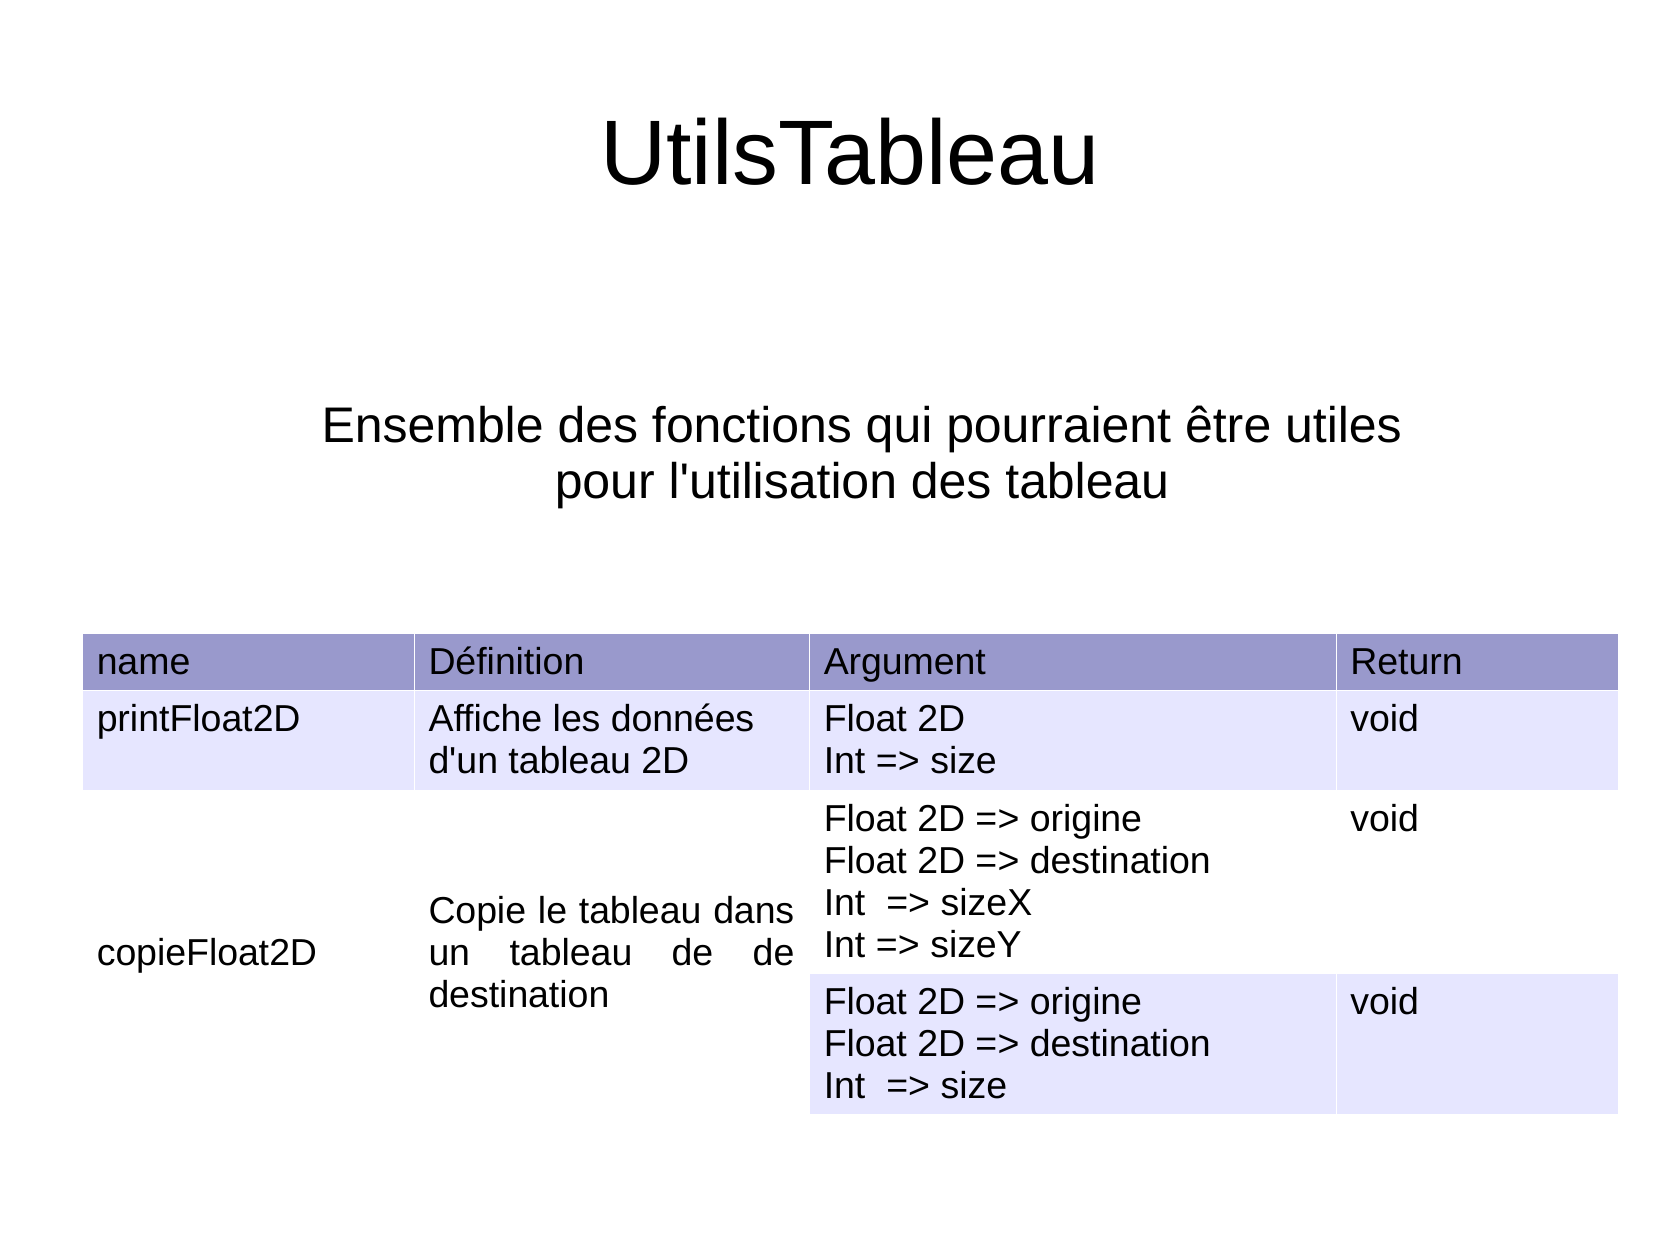

# UtilsTableau
Ensemble des fonctions qui pourraient être utiles
pour l'utilisation des tableau
| name | Définition | Argument | Return |
| --- | --- | --- | --- |
| printFloat2D | Affiche les données d'un tableau 2D | Float 2D Int => size | void |
| copieFloat2D | Copie le tableau dans un tableau de de destination | Float 2D => origine Float 2D => destination Int => sizeX Int => sizeY | void |
| | | Float 2D => origine Float 2D => destination Int => size | void |